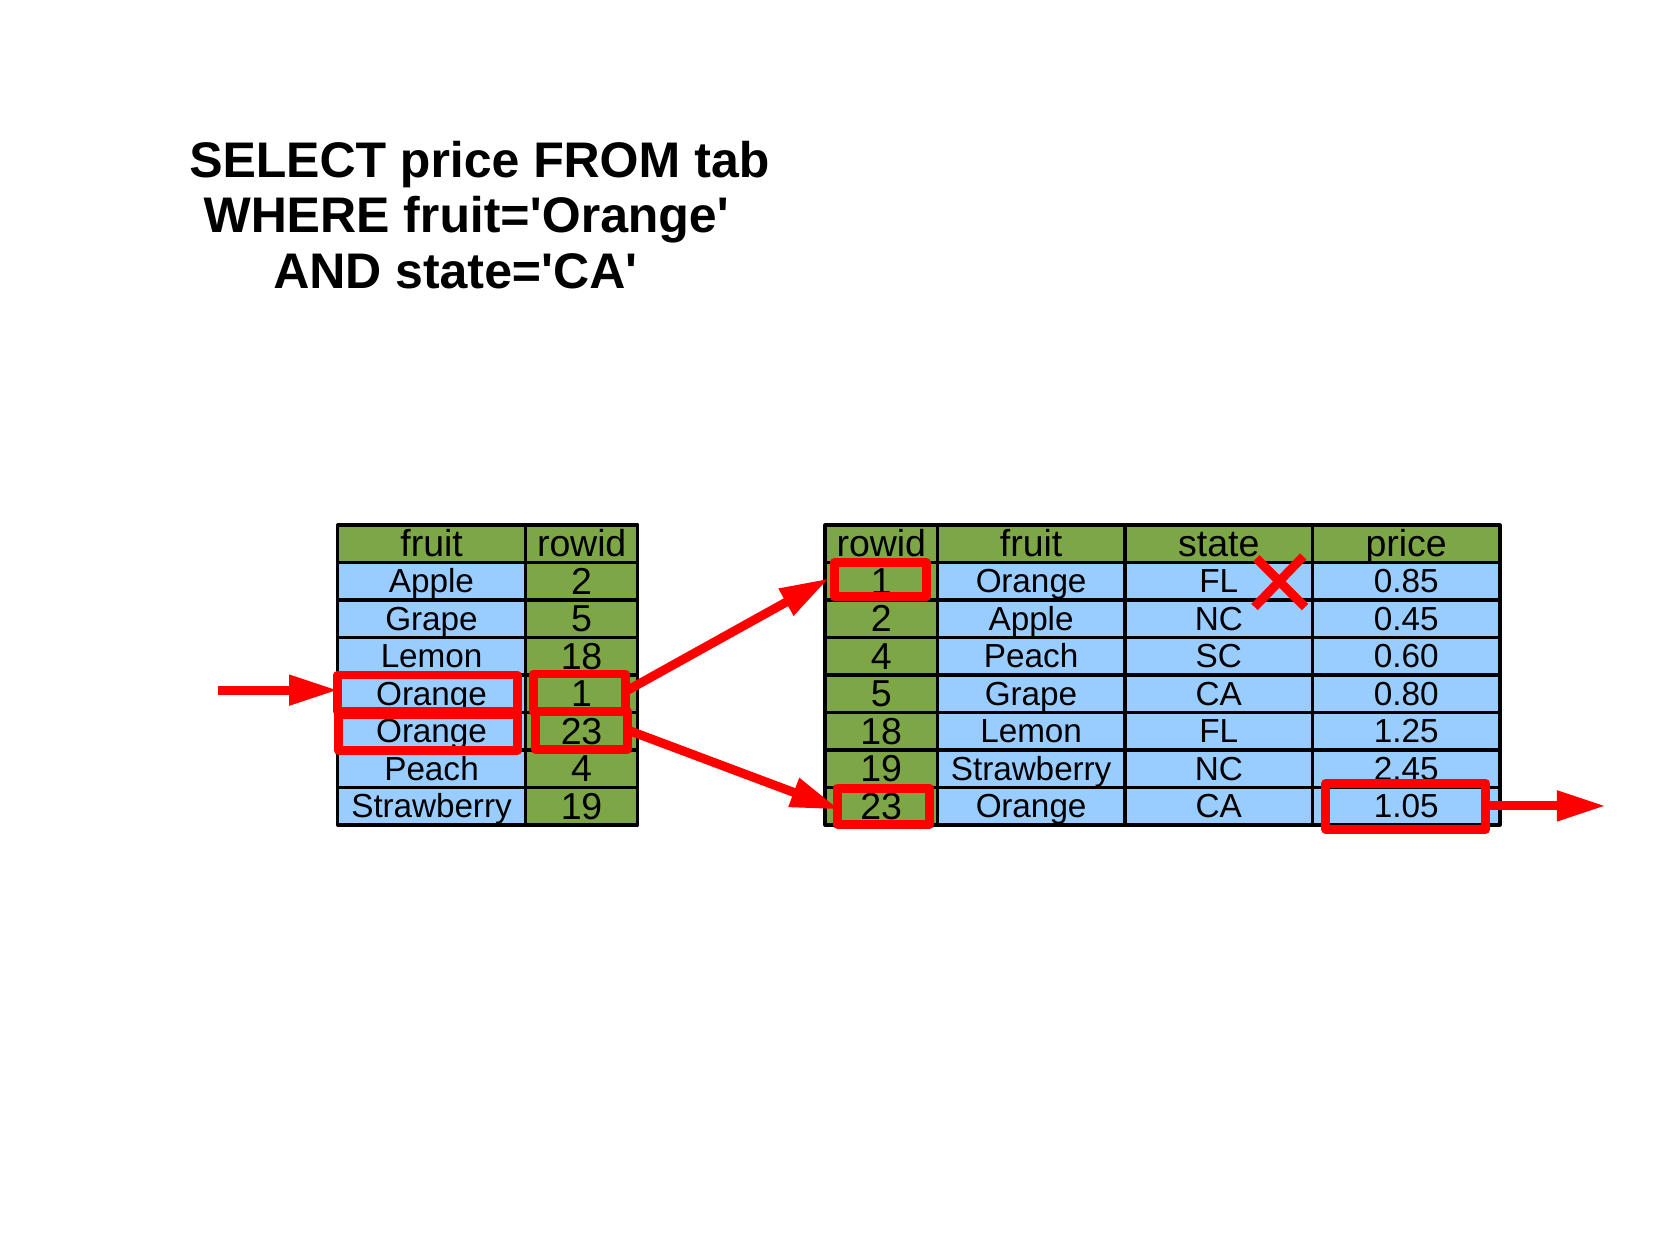

SELECT price FROM tab
 WHERE fruit='Orange'
 AND state='CA'
fruit
rowid
rowid
fruit
state
price
Apple
2
1
Orange
FL
0.85
Grape
5
2
Apple
NC
0.45
Lemon
18
4
Peach
SC
0.60
Orange
1
5
Grape
CA
0.80
Orange
23
18
Lemon
FL
1.25
Peach
4
19
Strawberry
NC
2.45
Strawberry
19
23
Orange
CA
1.05